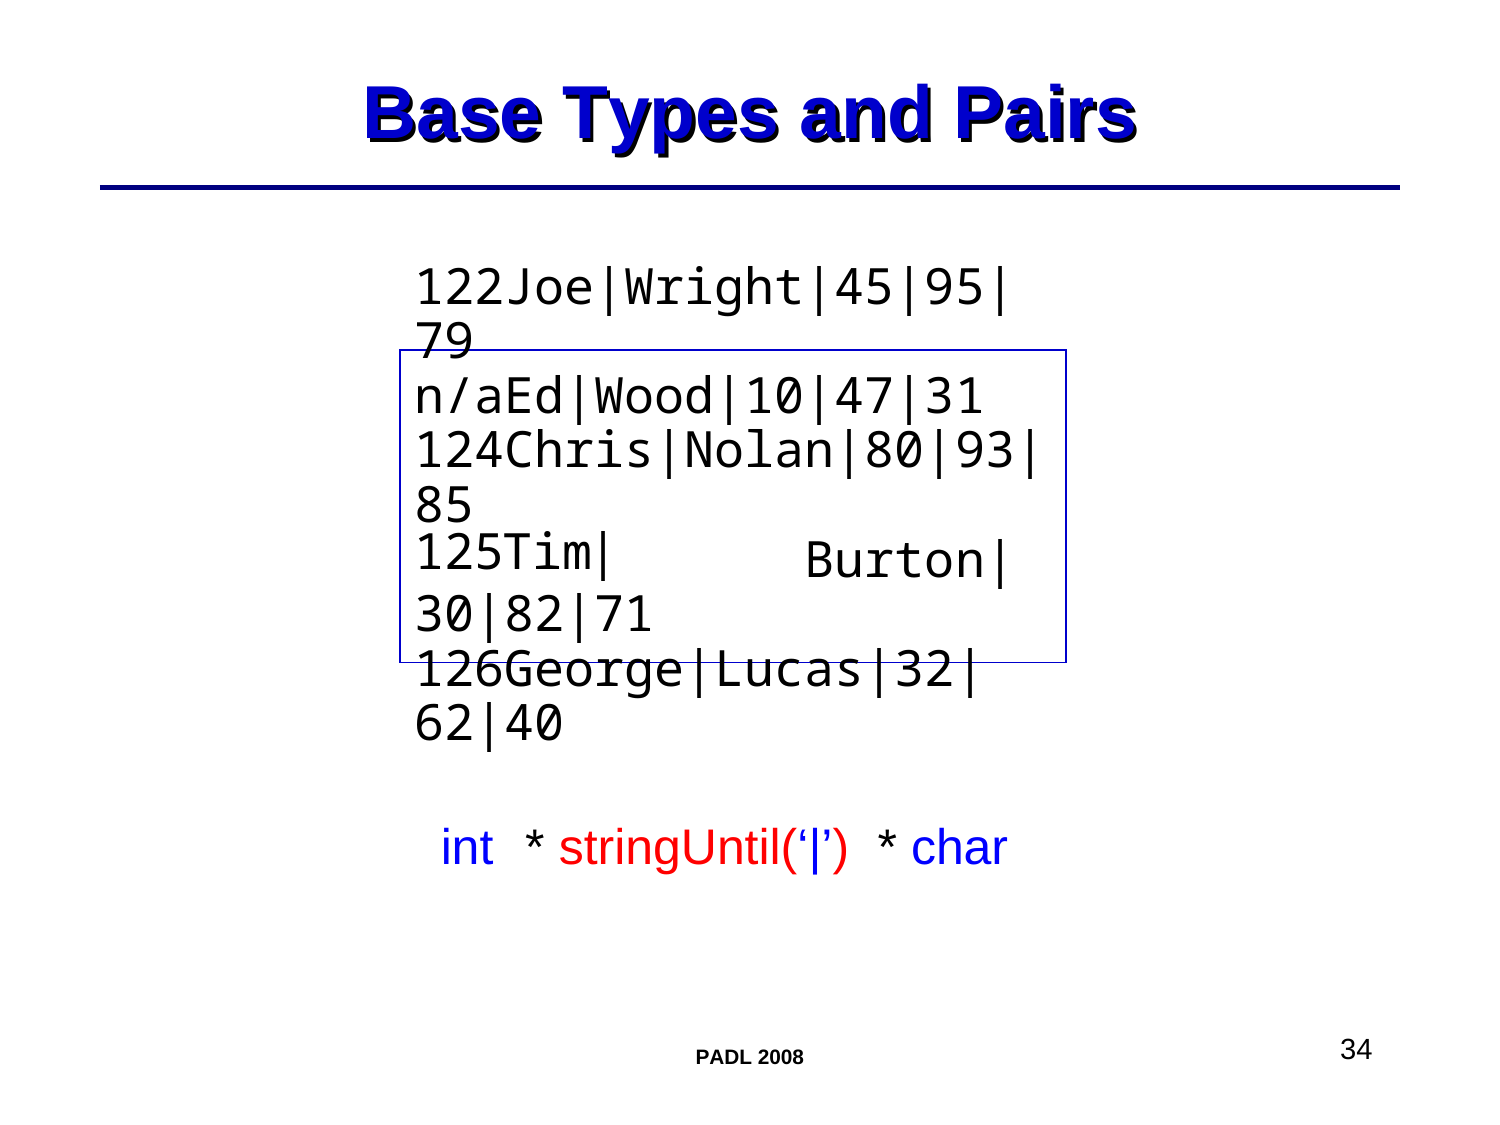

# Base Types and Pairs
122Joe|Wright|45|95|79
n/aEd|Wood|10|47|31
124Chris|Nolan|80|93|85
 Burton|30|82|71
126George|Lucas|32|62|40
Tim
125
|
int
* stringUntil(‘|’)
* char
34